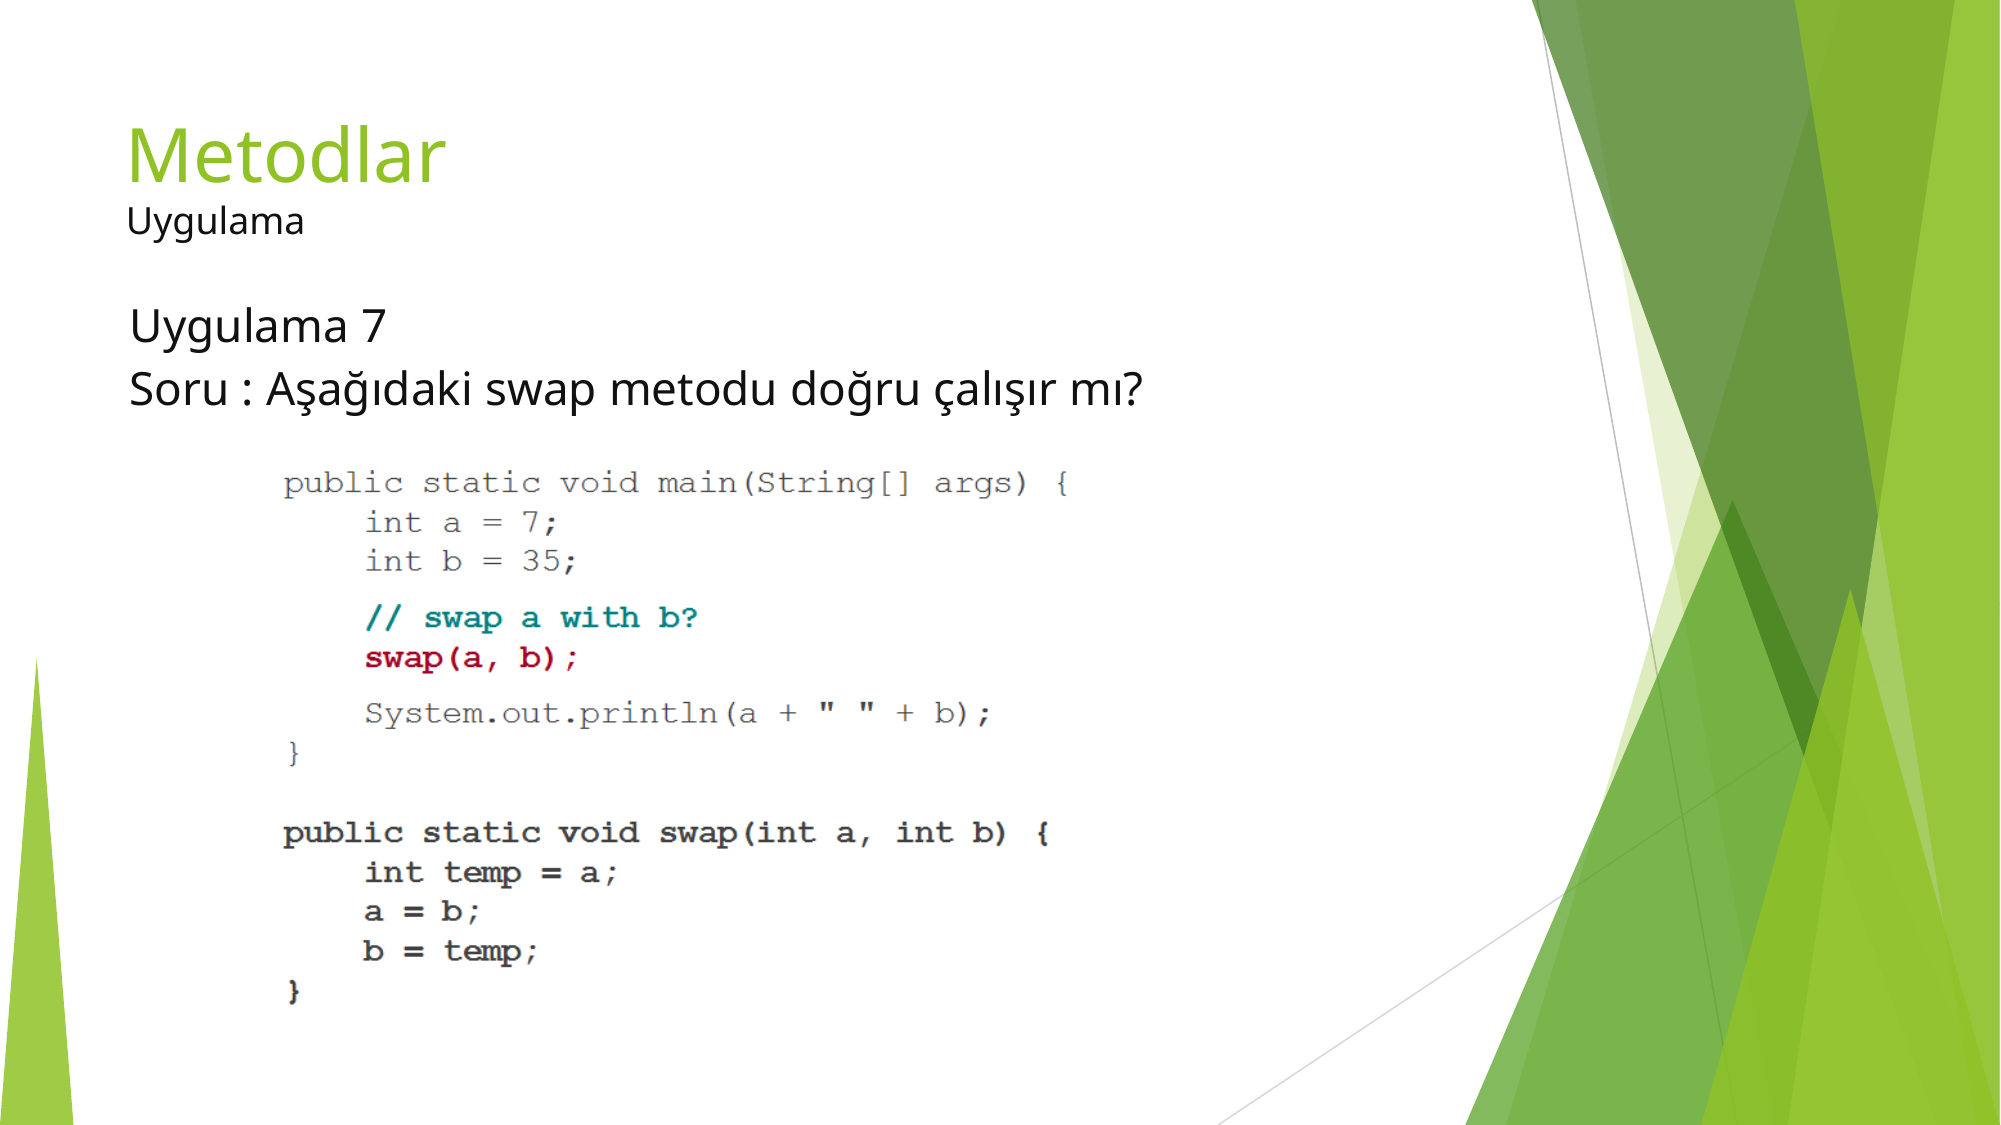

# Metodlar Uygulama
Uygulama 7
Soru : Aşağıdaki swap metodu doğru çalışır mı?